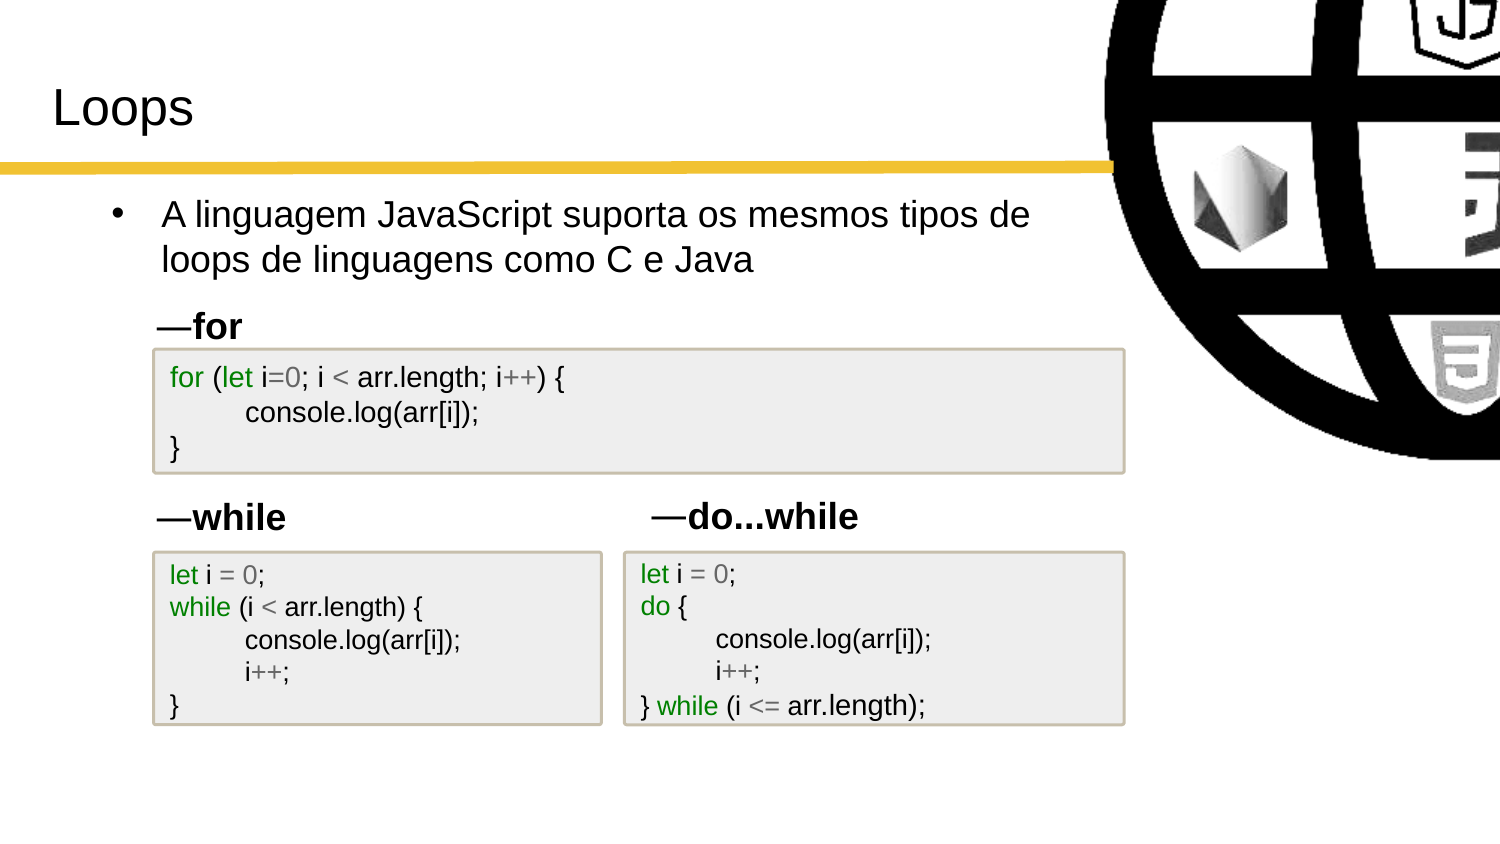

Loops
A linguagem JavaScript suporta os mesmos tipos de loops de linguagens como C e Java
for
for (let i=0; i < arr.length; i++) {
	console.log(arr[i]);
}
do...while
while
let i = 0;
while (i < arr.length) {
	console.log(arr[i]);
	i++;
}
let i = 0;
do {
	console.log(arr[i]);
	i++;
} while (i <= arr.length);